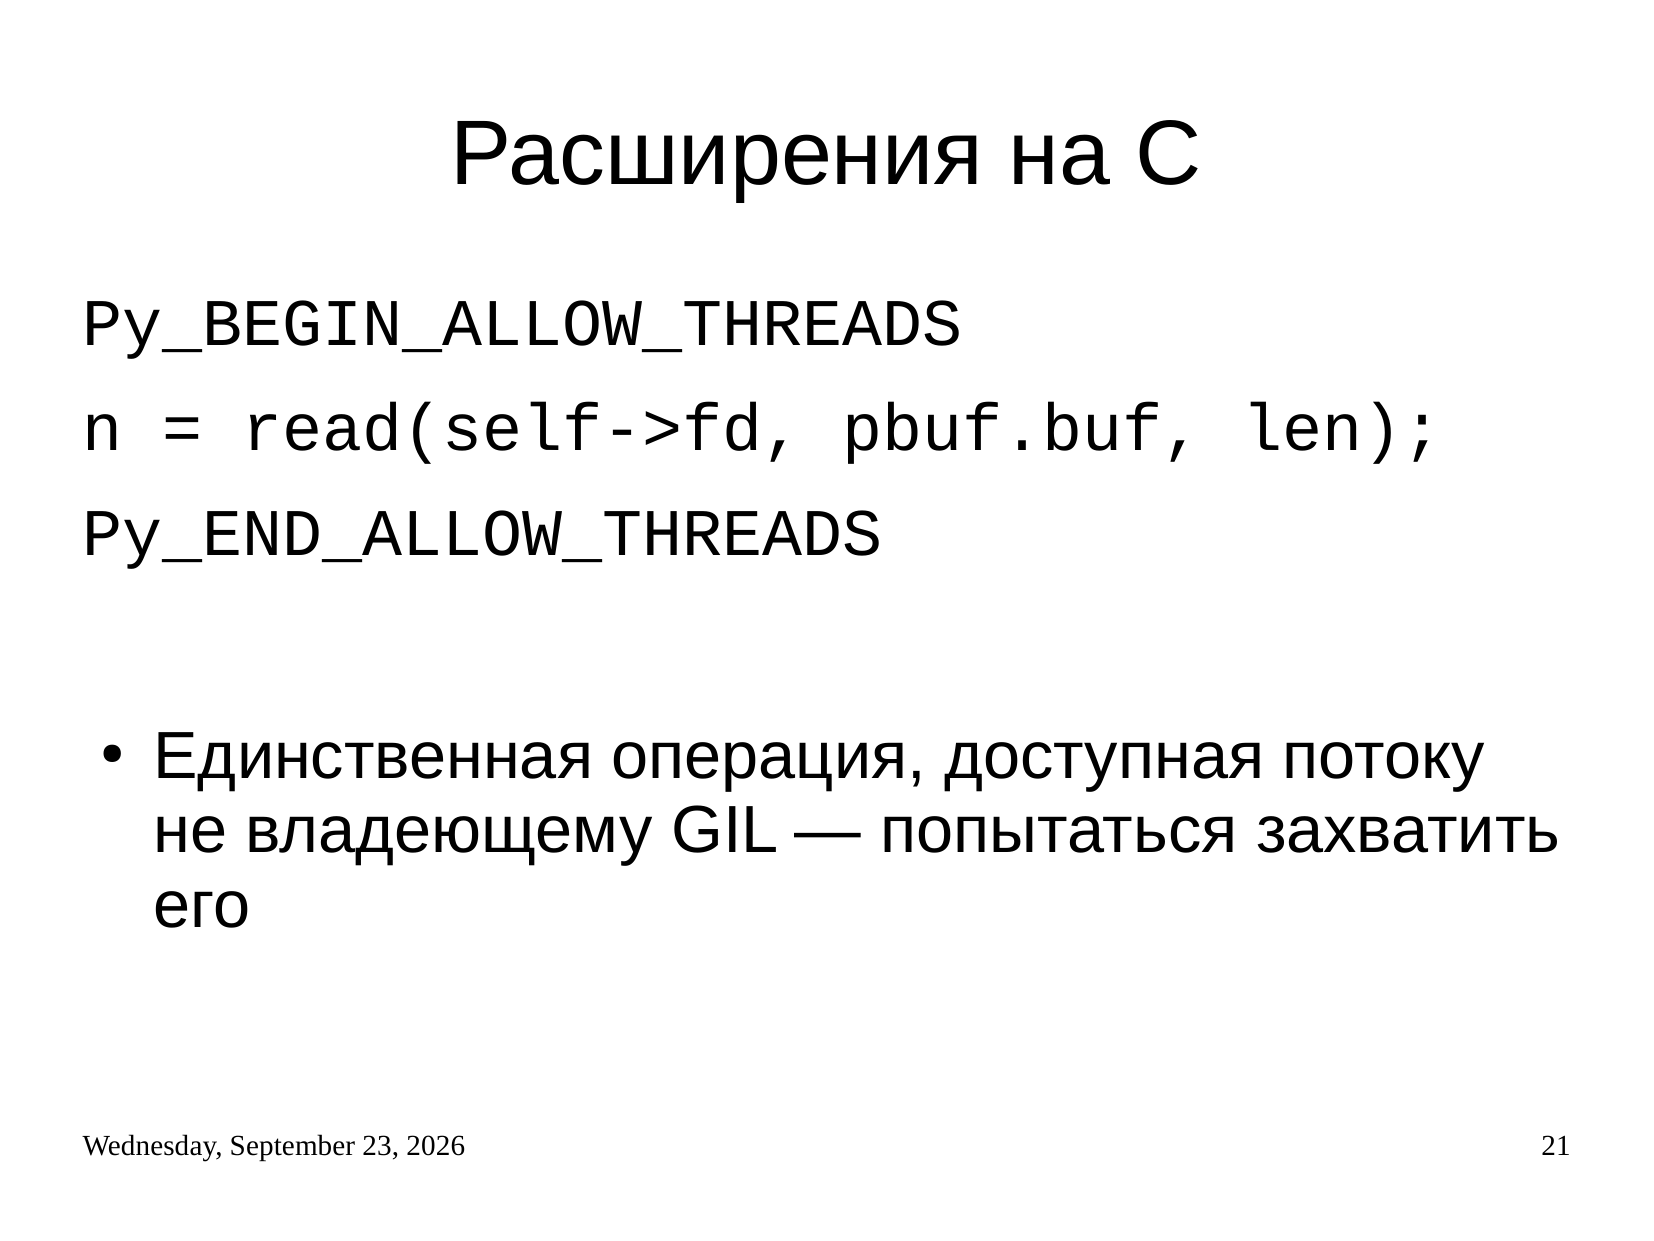

# Расширения на C
Py_BEGIN_ALLOW_THREADS
n = read(self->fd, pbuf.buf, len);
Py_END_ALLOW_THREADS
Единственная операция, доступная потоку не владеющему GIL — попытаться захватить его
21